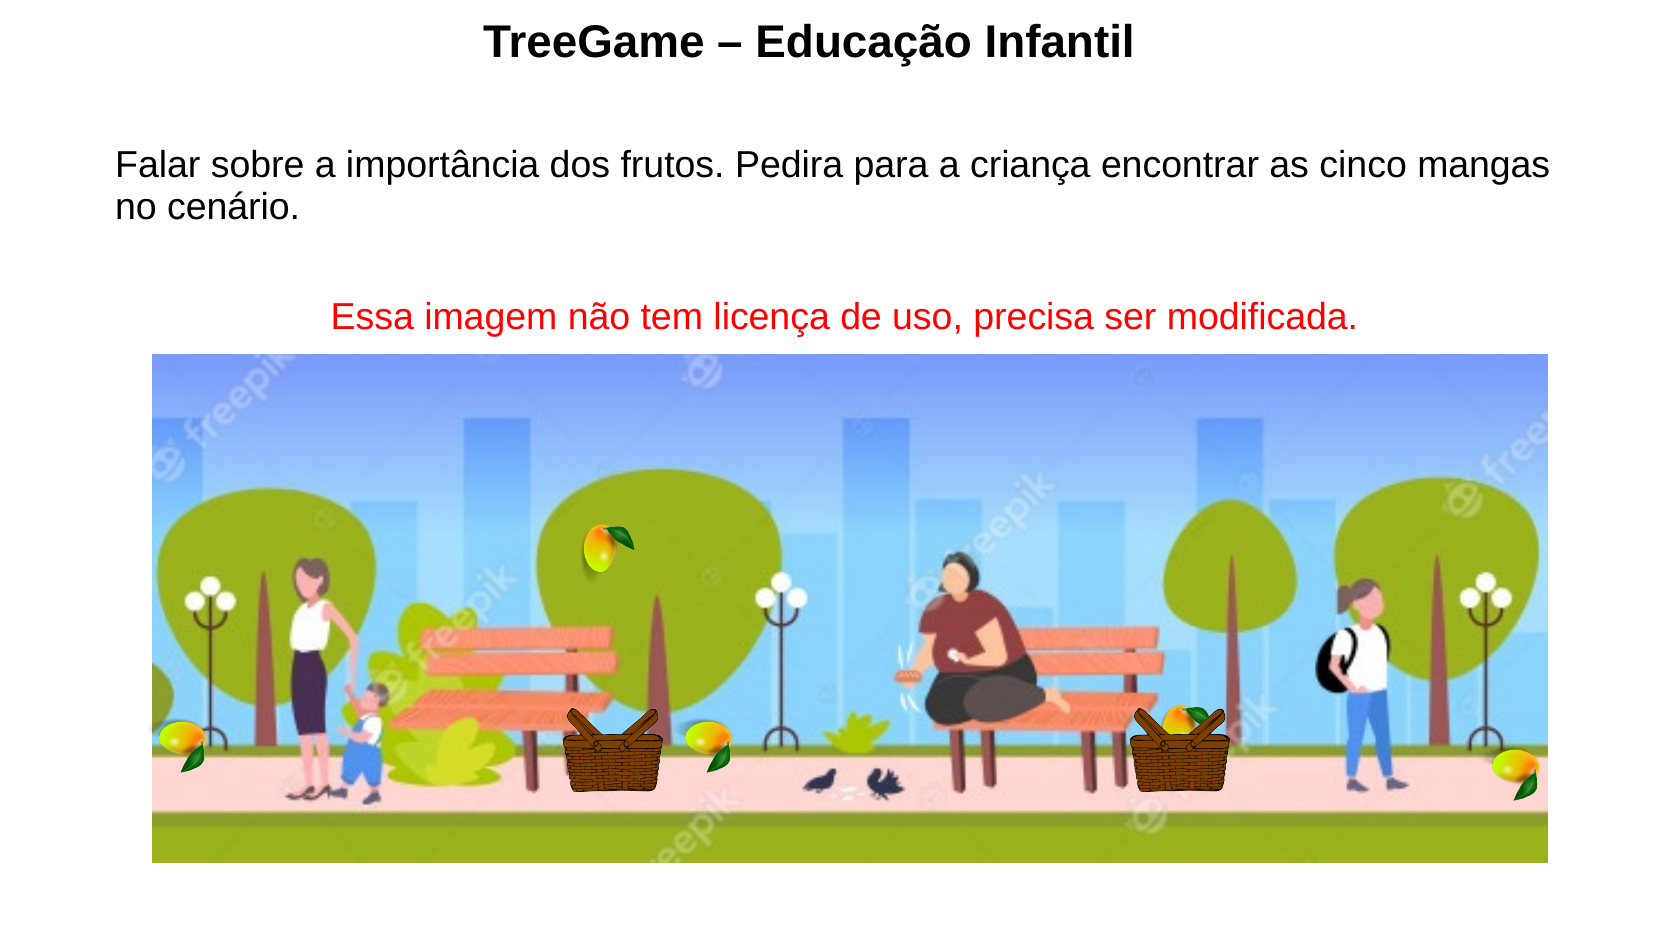

# TreeGame – Educação Infantil
Falar sobre a importância dos frutos. Pedira para a criança encontrar as cinco mangas no cenário.
Essa imagem não tem licença de uso, precisa ser modificada.